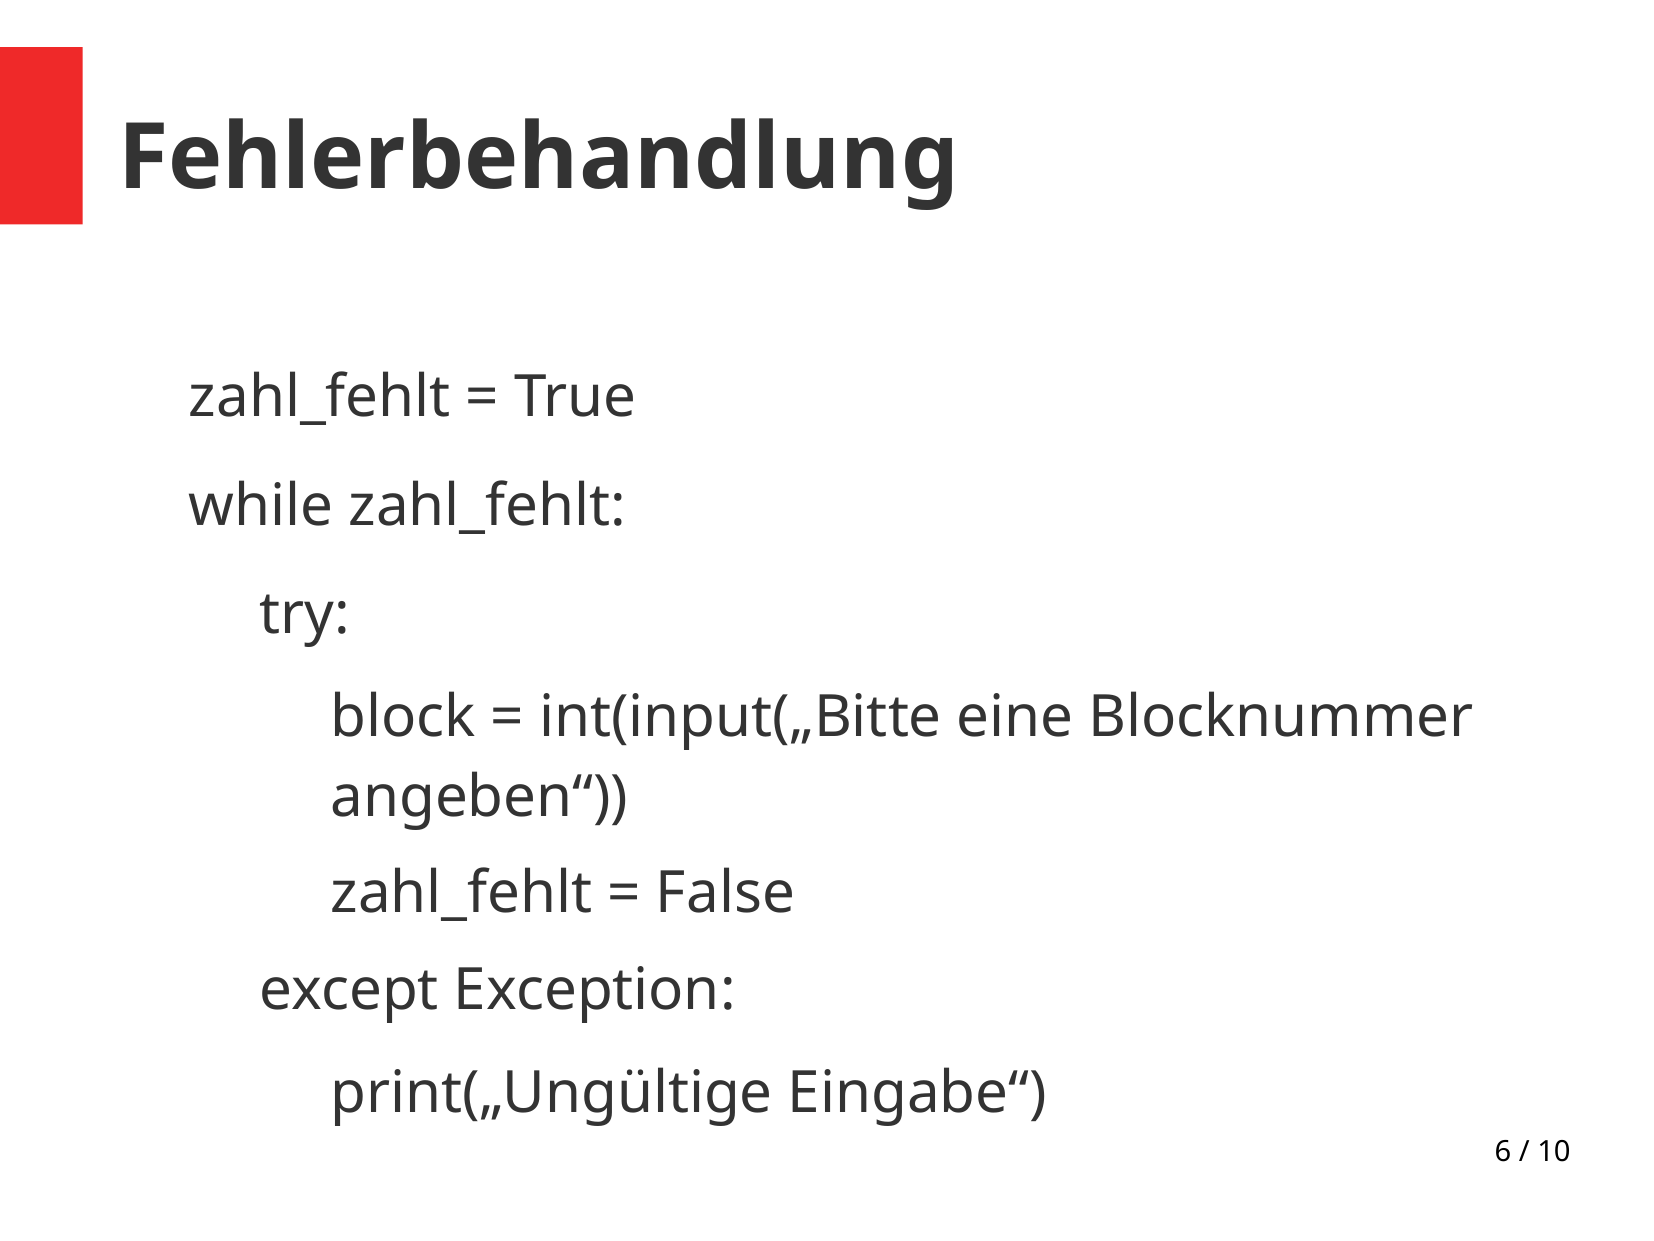

# Fehlerbehandlung
zahl_fehlt = True
while zahl_fehlt:
try:
block = int(input(„Bitte eine Blocknummer angeben“))
zahl_fehlt = False
except Exception:
print(„Ungültige Eingabe“)
6